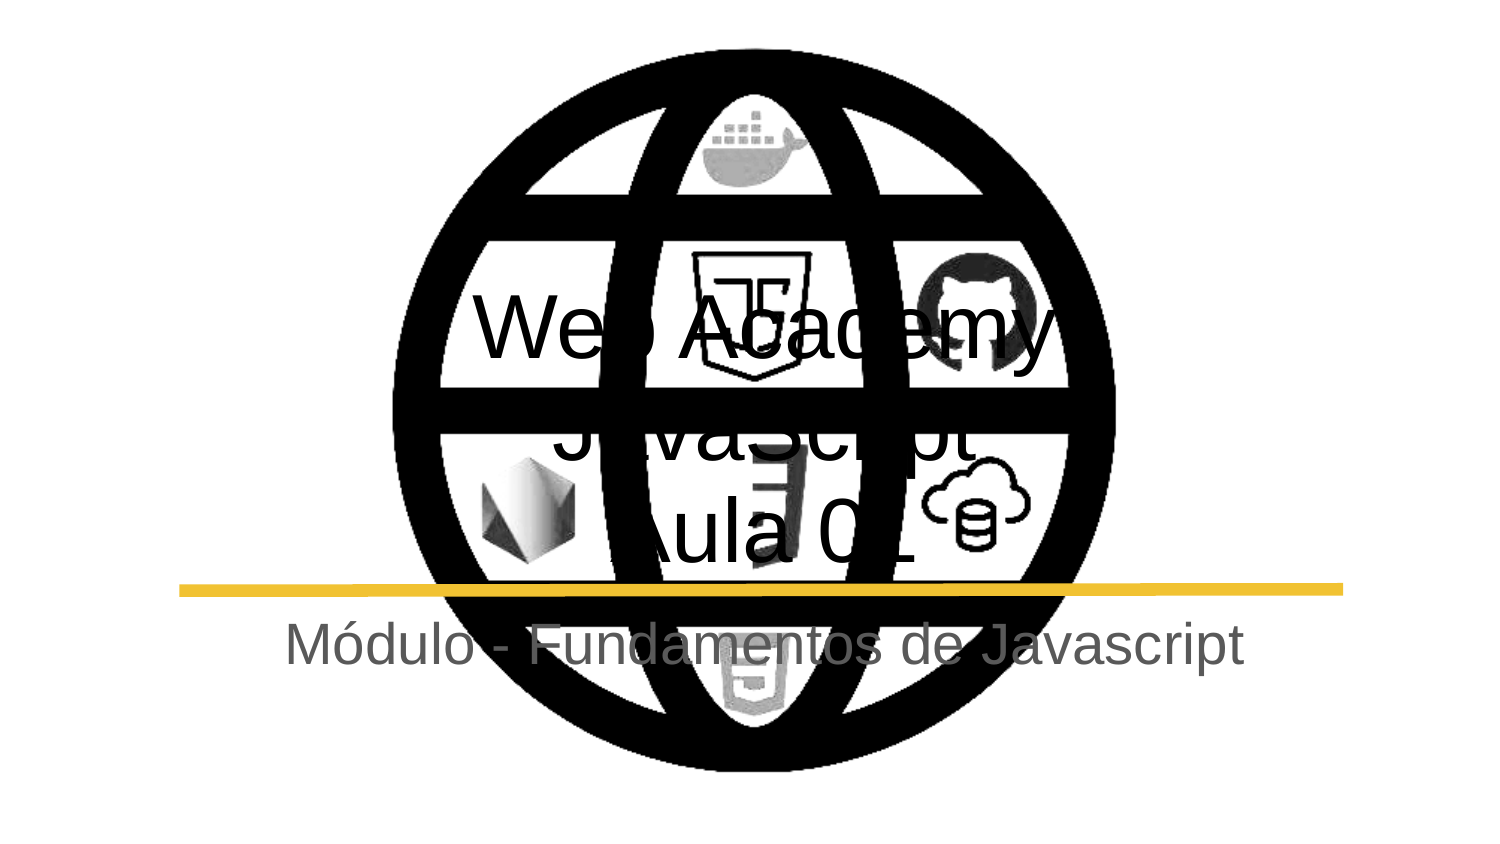

# Web Academy JavaScript Aula 01
Módulo - Fundamentos de Javascript